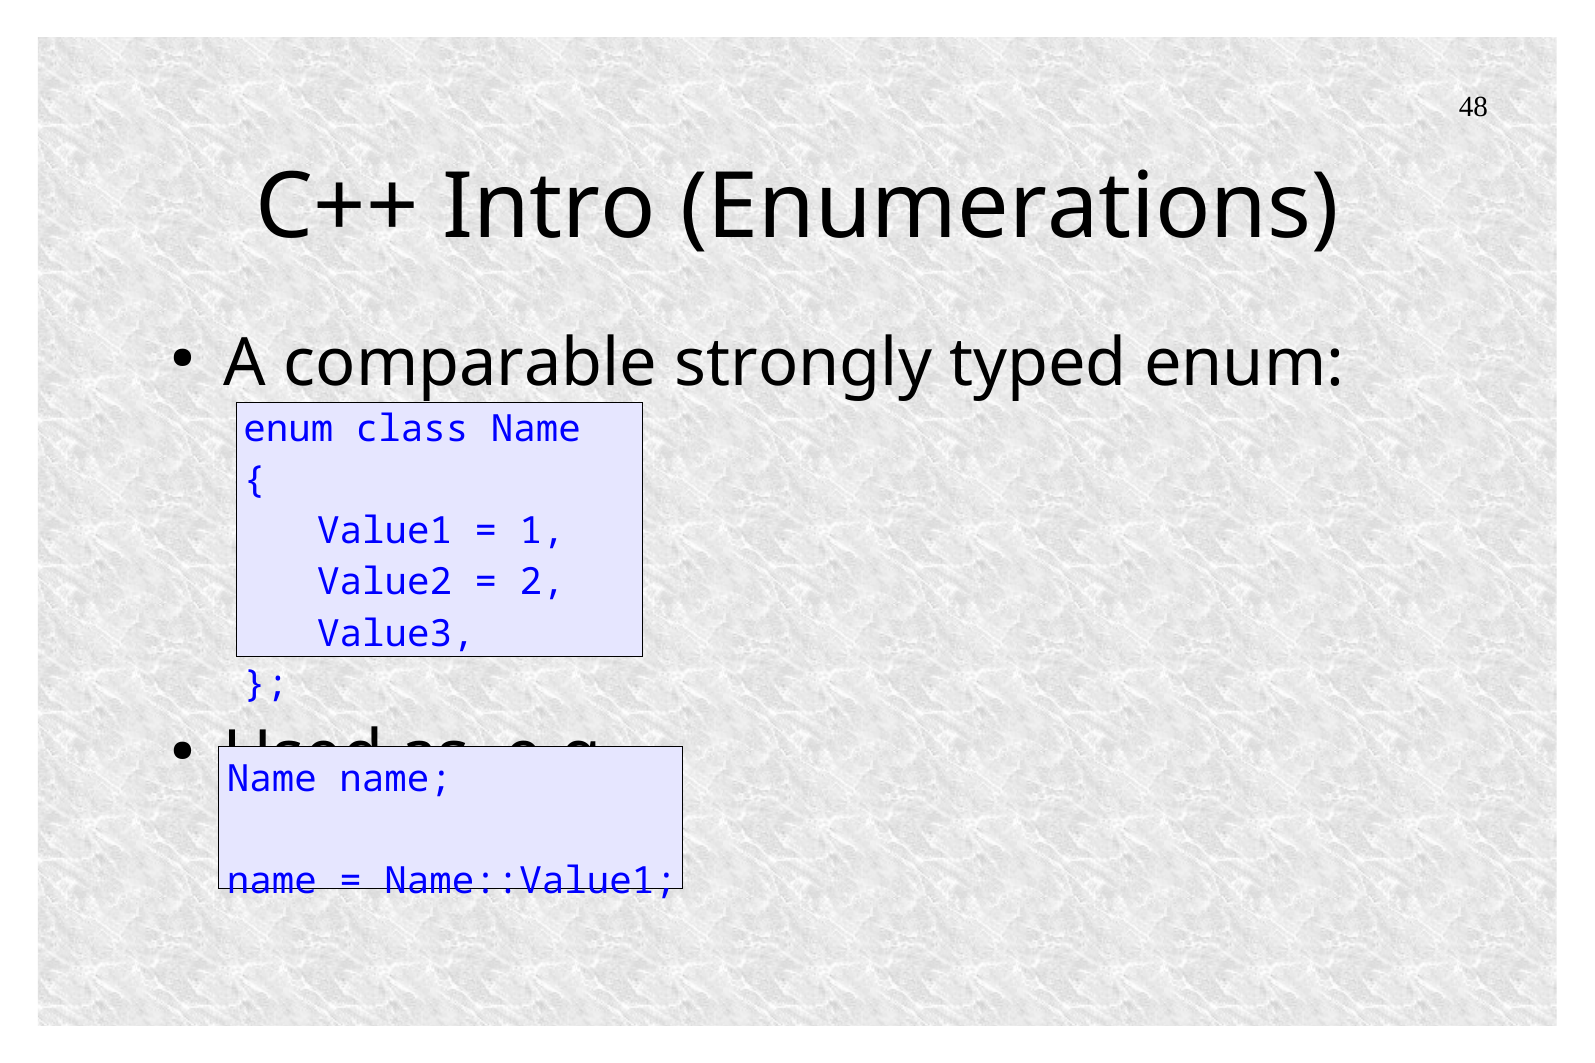

48
# C++ Intro (Enumerations)
A comparable strongly typed enum:
Used as, e.g.,
enum class Name
{
	Value1 = 1,
	Value2 = 2,
	Value3,
};
Name name;
name = Name::Value1;